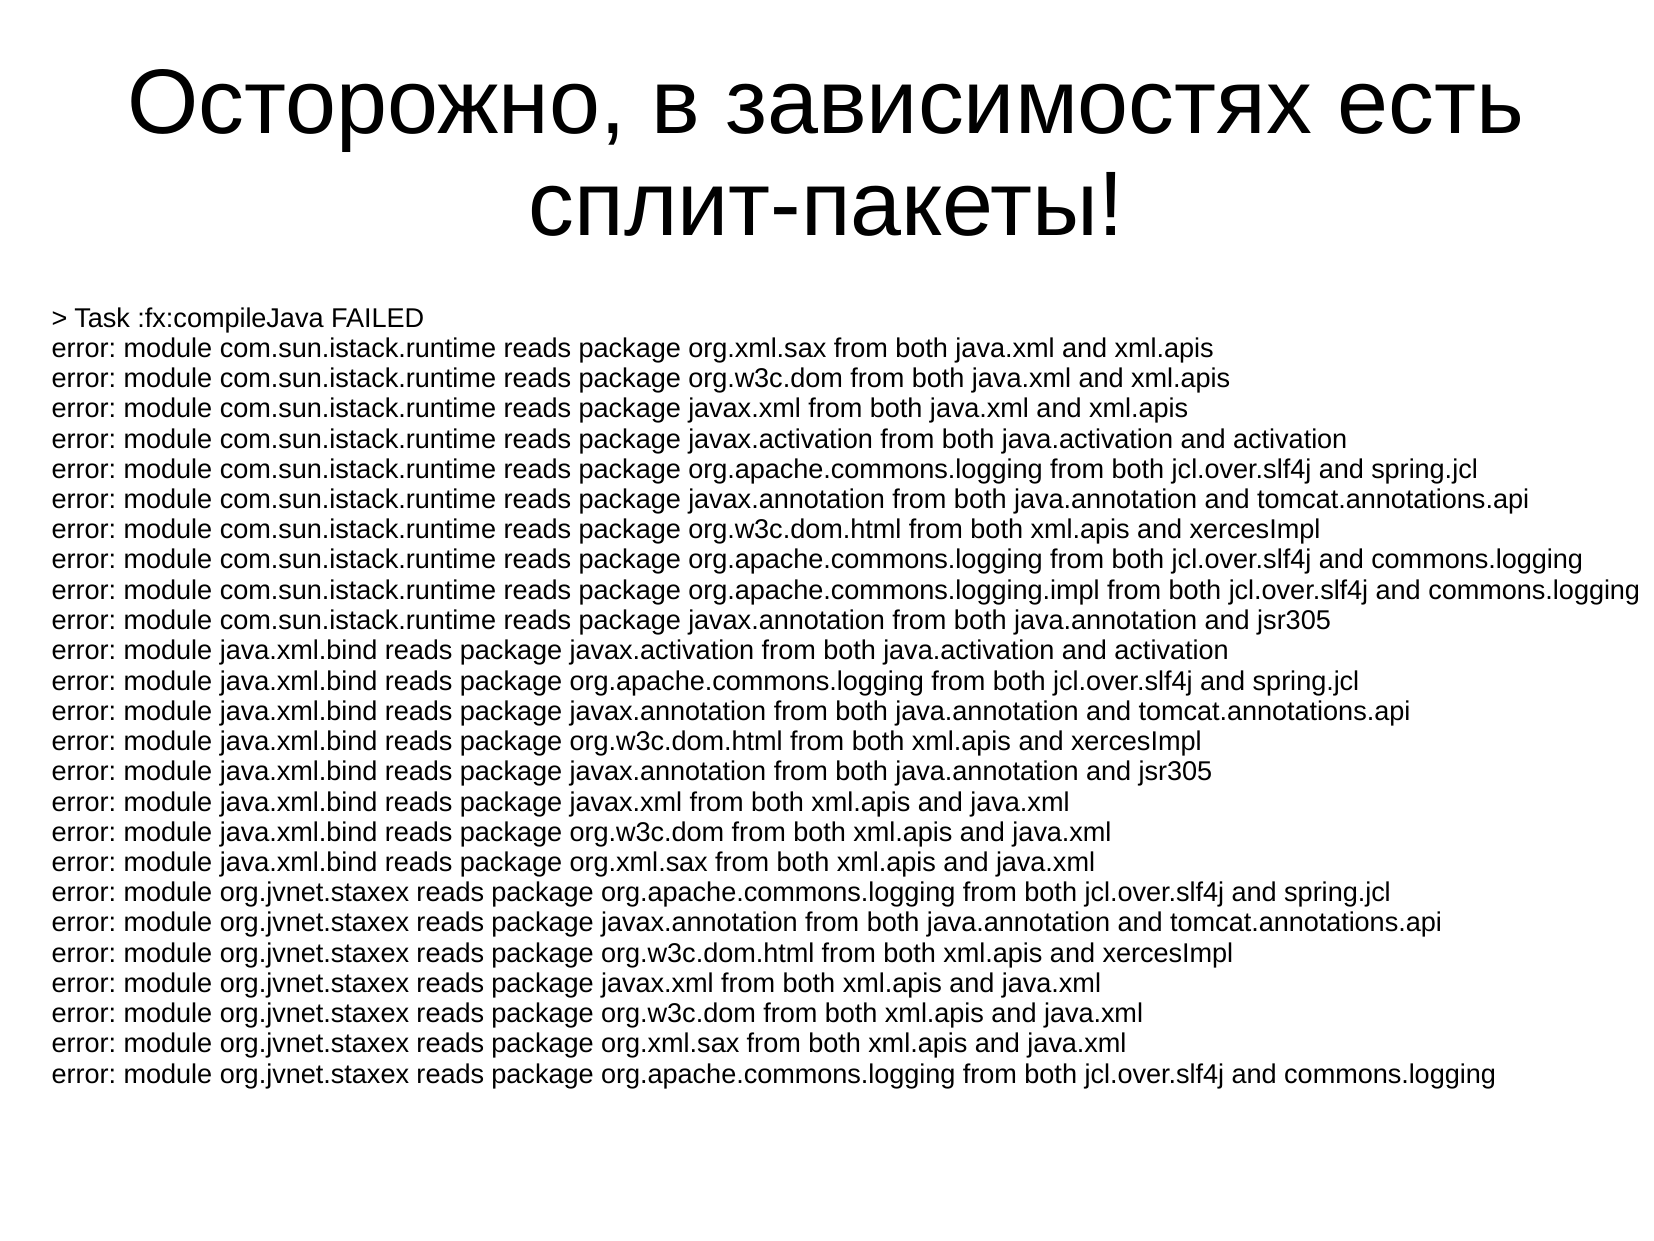

# Осторожно, в зависимостях есть сплит-пакеты!
> Task :fx:compileJava FAILED
error: module com.sun.istack.runtime reads package org.xml.sax from both java.xml and xml.apis
error: module com.sun.istack.runtime reads package org.w3c.dom from both java.xml and xml.apis
error: module com.sun.istack.runtime reads package javax.xml from both java.xml and xml.apis
error: module com.sun.istack.runtime reads package javax.activation from both java.activation and activation
error: module com.sun.istack.runtime reads package org.apache.commons.logging from both jcl.over.slf4j and spring.jcl
error: module com.sun.istack.runtime reads package javax.annotation from both java.annotation and tomcat.annotations.api
error: module com.sun.istack.runtime reads package org.w3c.dom.html from both xml.apis and xercesImpl
error: module com.sun.istack.runtime reads package org.apache.commons.logging from both jcl.over.slf4j and commons.logging
error: module com.sun.istack.runtime reads package org.apache.commons.logging.impl from both jcl.over.slf4j and commons.logging
error: module com.sun.istack.runtime reads package javax.annotation from both java.annotation and jsr305
error: module java.xml.bind reads package javax.activation from both java.activation and activation
error: module java.xml.bind reads package org.apache.commons.logging from both jcl.over.slf4j and spring.jcl
error: module java.xml.bind reads package javax.annotation from both java.annotation and tomcat.annotations.api
error: module java.xml.bind reads package org.w3c.dom.html from both xml.apis and xercesImpl
error: module java.xml.bind reads package javax.annotation from both java.annotation and jsr305
error: module java.xml.bind reads package javax.xml from both xml.apis and java.xml
error: module java.xml.bind reads package org.w3c.dom from both xml.apis and java.xml
error: module java.xml.bind reads package org.xml.sax from both xml.apis and java.xml
error: module org.jvnet.staxex reads package org.apache.commons.logging from both jcl.over.slf4j and spring.jcl
error: module org.jvnet.staxex reads package javax.annotation from both java.annotation and tomcat.annotations.api
error: module org.jvnet.staxex reads package org.w3c.dom.html from both xml.apis and xercesImpl
error: module org.jvnet.staxex reads package javax.xml from both xml.apis and java.xml
error: module org.jvnet.staxex reads package org.w3c.dom from both xml.apis and java.xml
error: module org.jvnet.staxex reads package org.xml.sax from both xml.apis and java.xml
error: module org.jvnet.staxex reads package org.apache.commons.logging from both jcl.over.slf4j and commons.logging